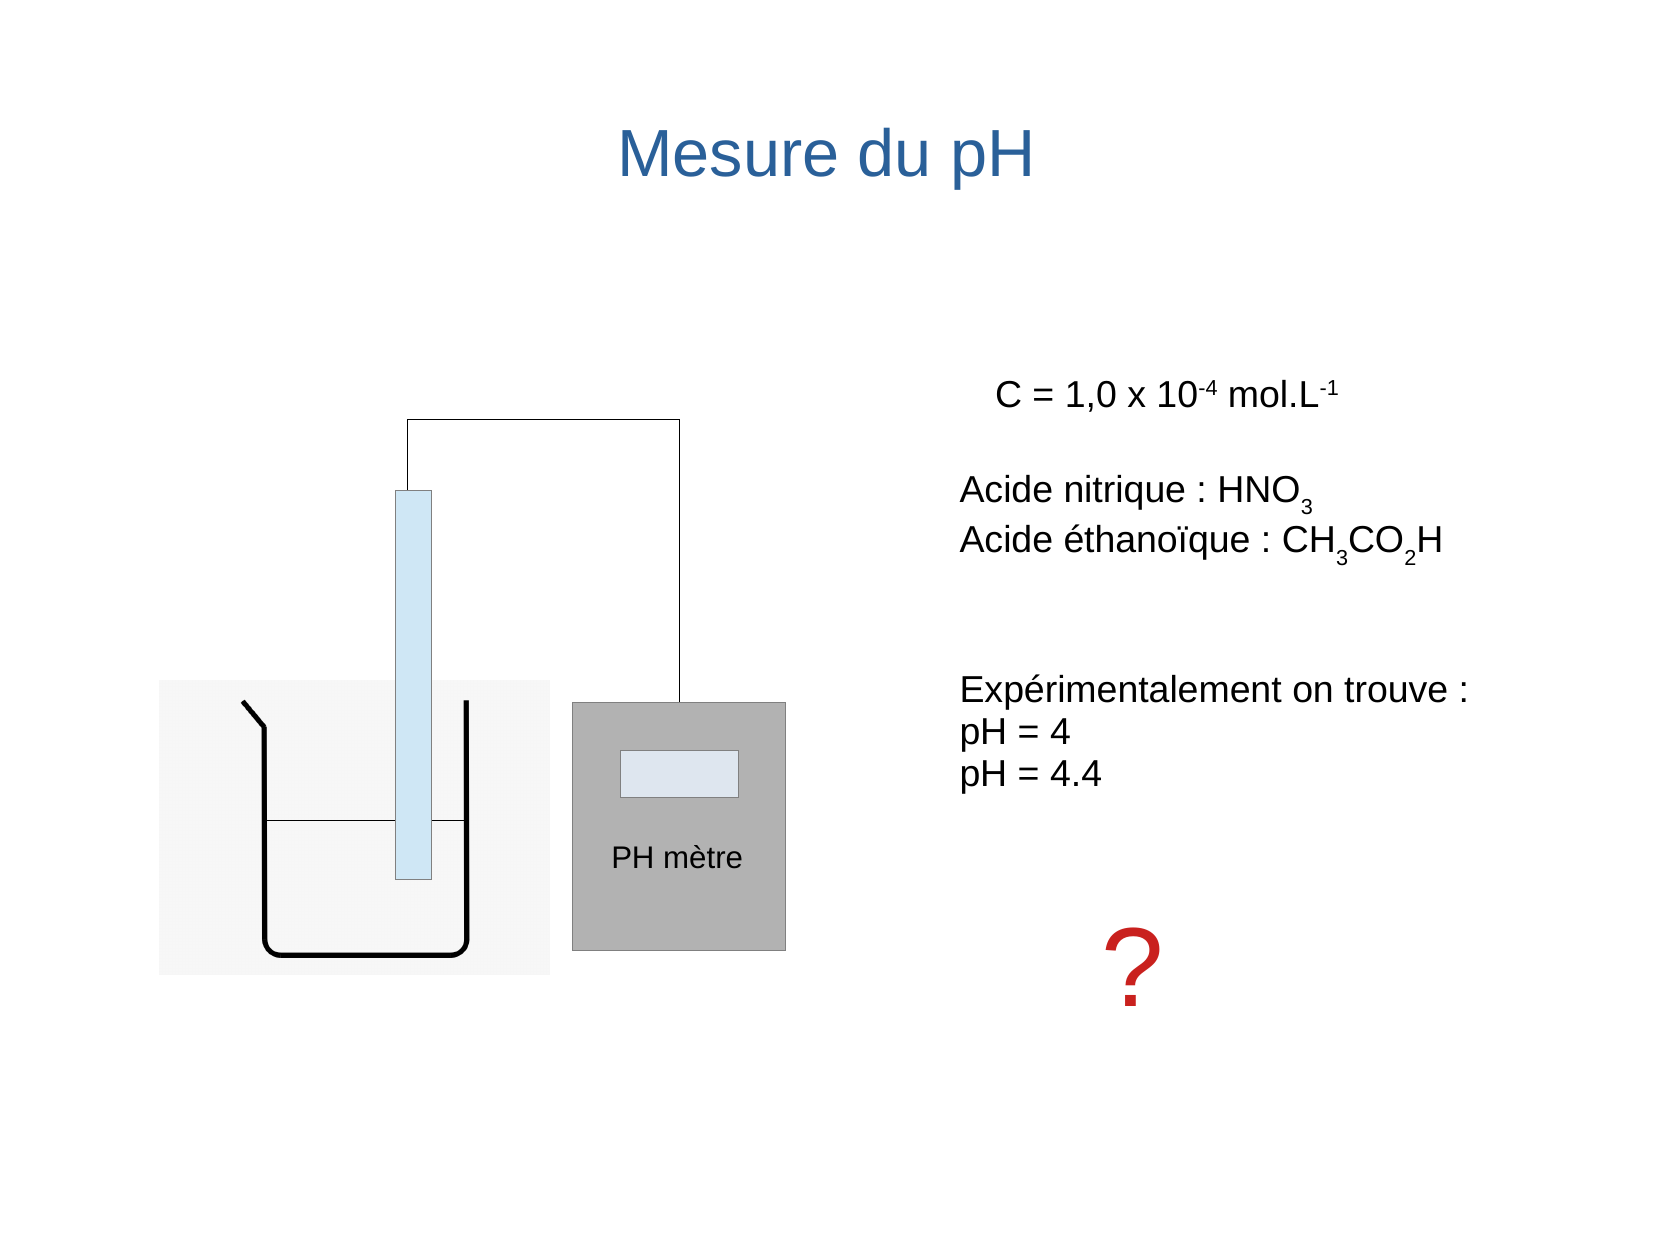

# Mesure du pH
C = 1,0 x 10-4 mol.L-1
Acide nitrique : HNO3
Acide éthanoïque : CH3CO2H
Expérimentalement on trouve :
pH = 4
pH = 4.4
PH mètre
?